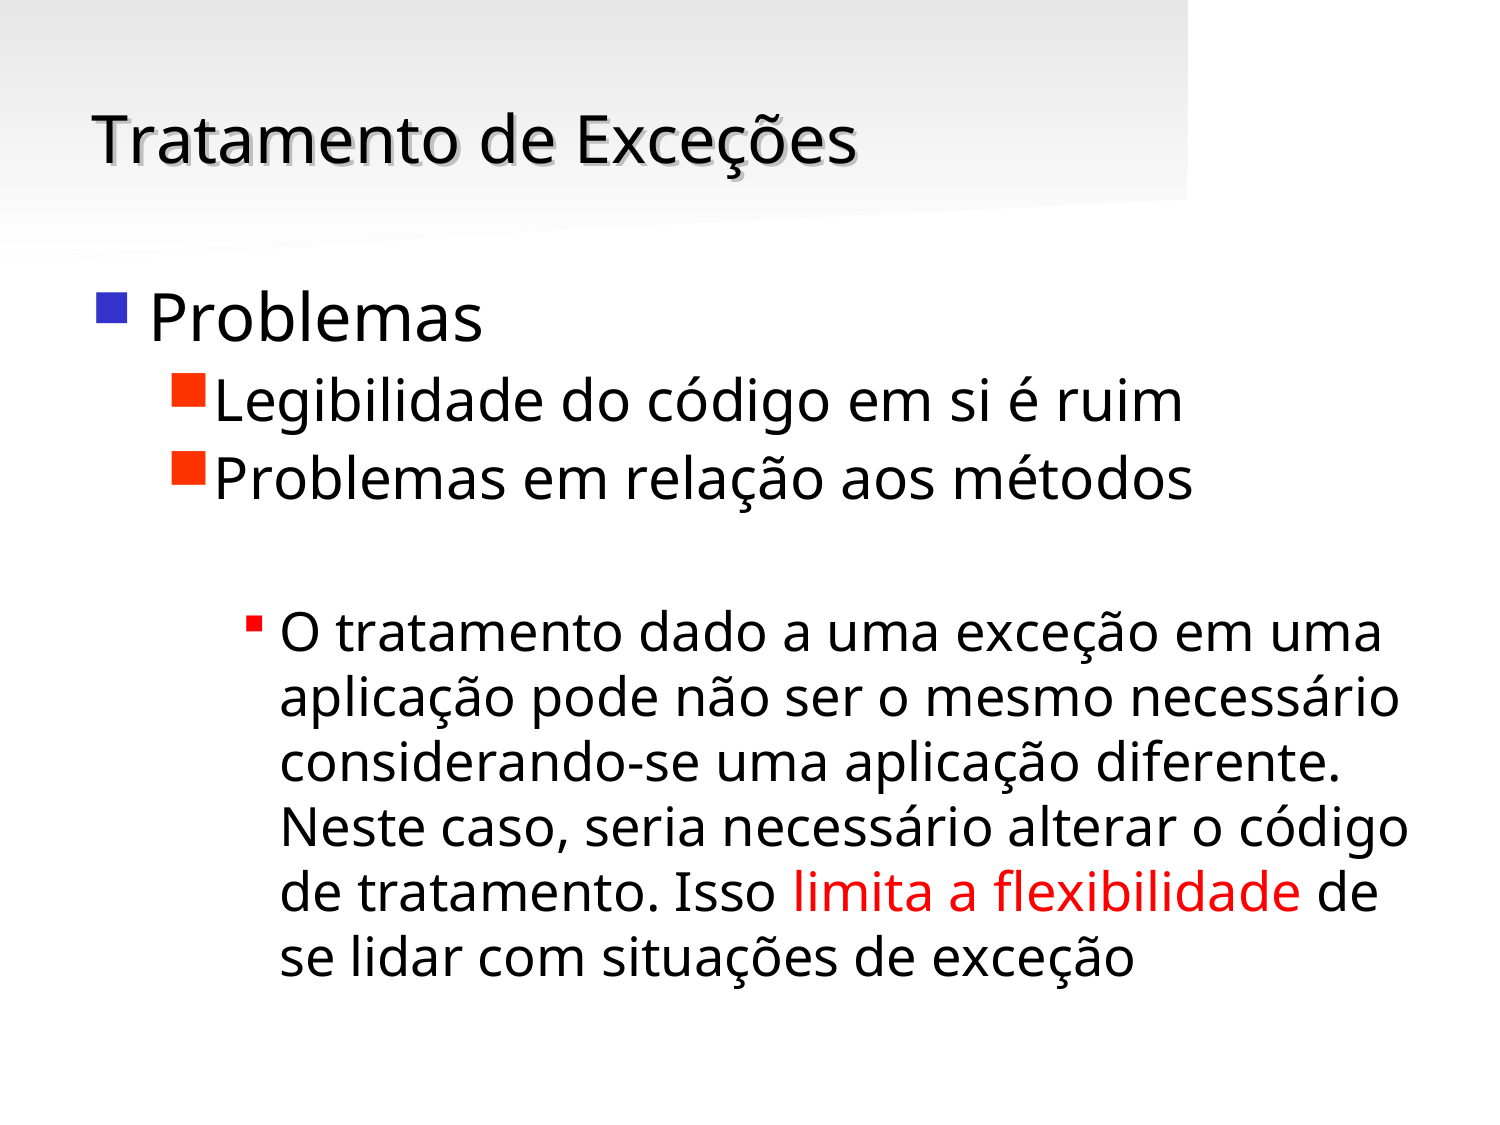

# Tratamento de Exceções
Problemas
Legibilidade do código em si é ruim
Problemas em relação aos métodos
O tratamento dado a uma exceção em uma aplicação pode não ser o mesmo necessário considerando-se uma aplicação diferente. Neste caso, seria necessário alterar o código de tratamento. Isso limita a flexibilidade de se lidar com situações de exceção